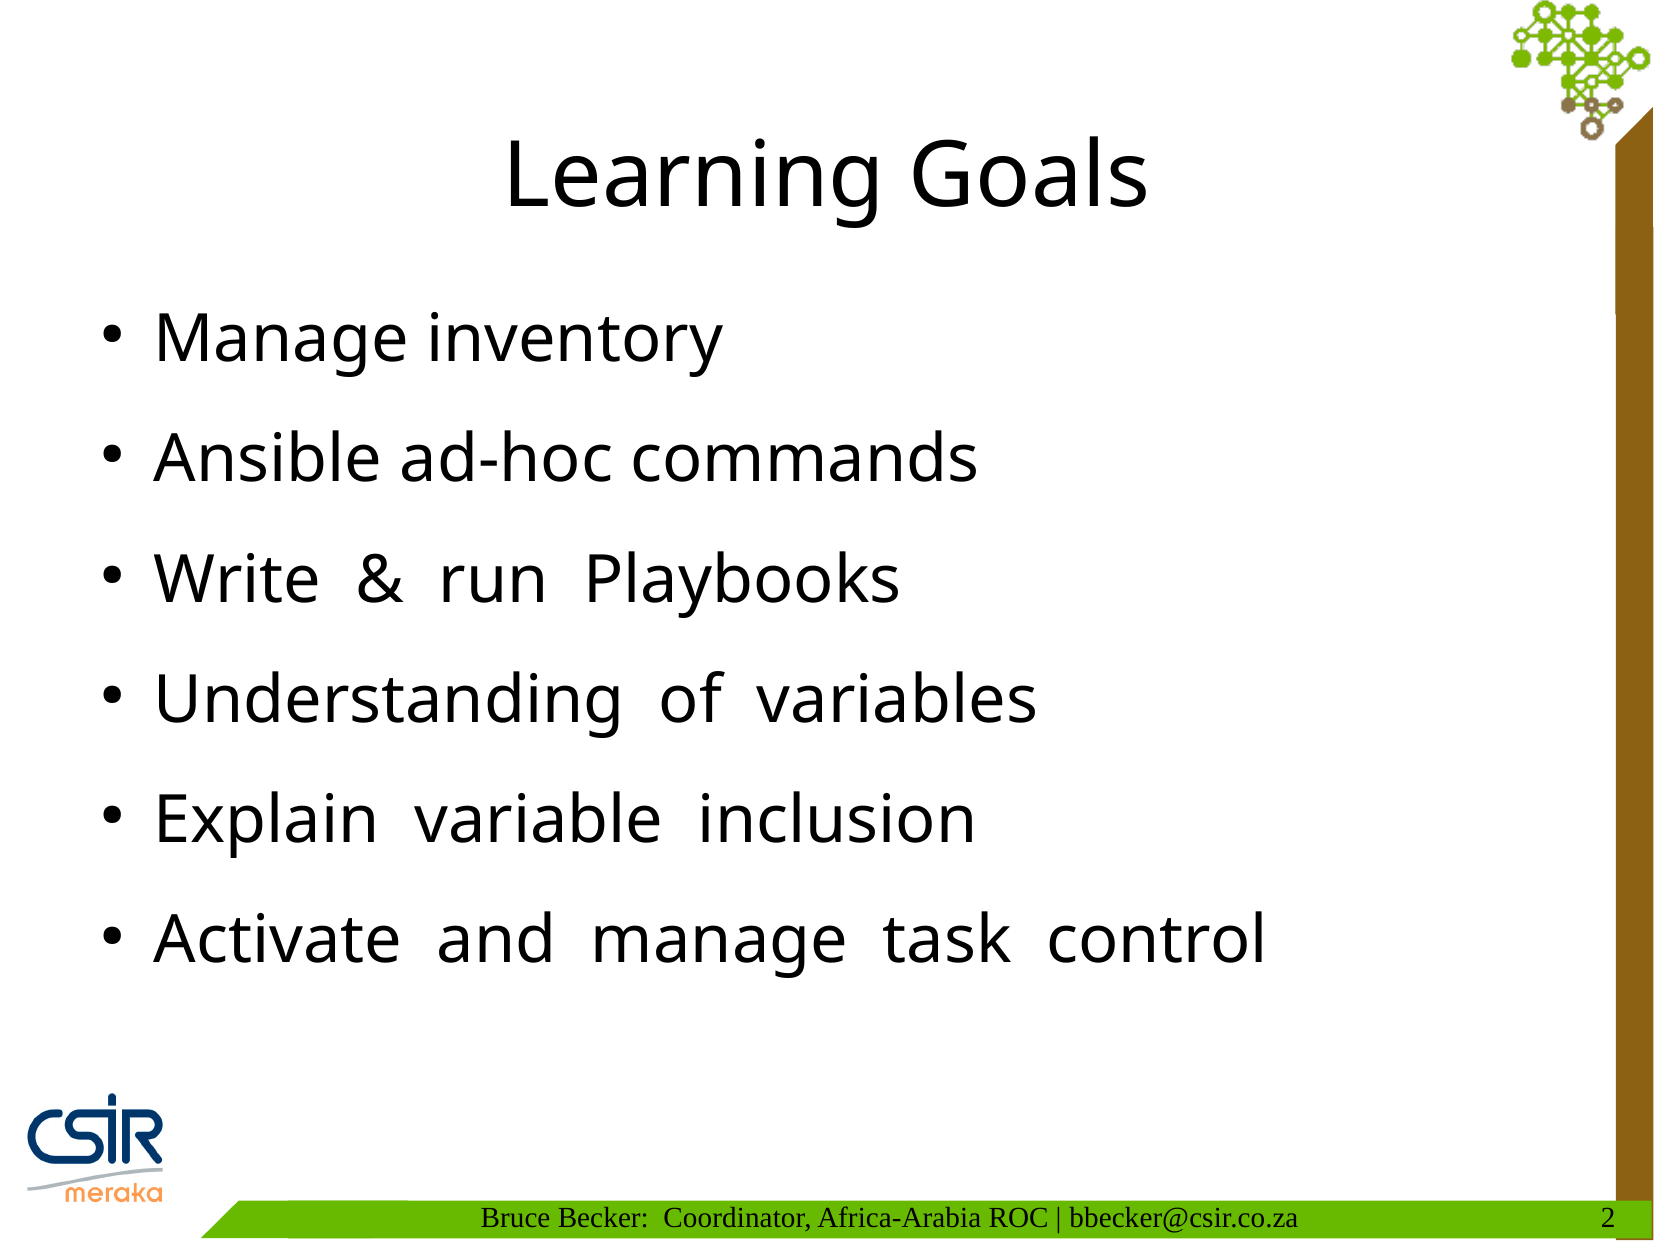

# Learning Goals
Manage inventory
Ansible ad-hoc commands
Write & run Playbooks
Understanding of variables
Explain variable inclusion
Activate and manage task control
2